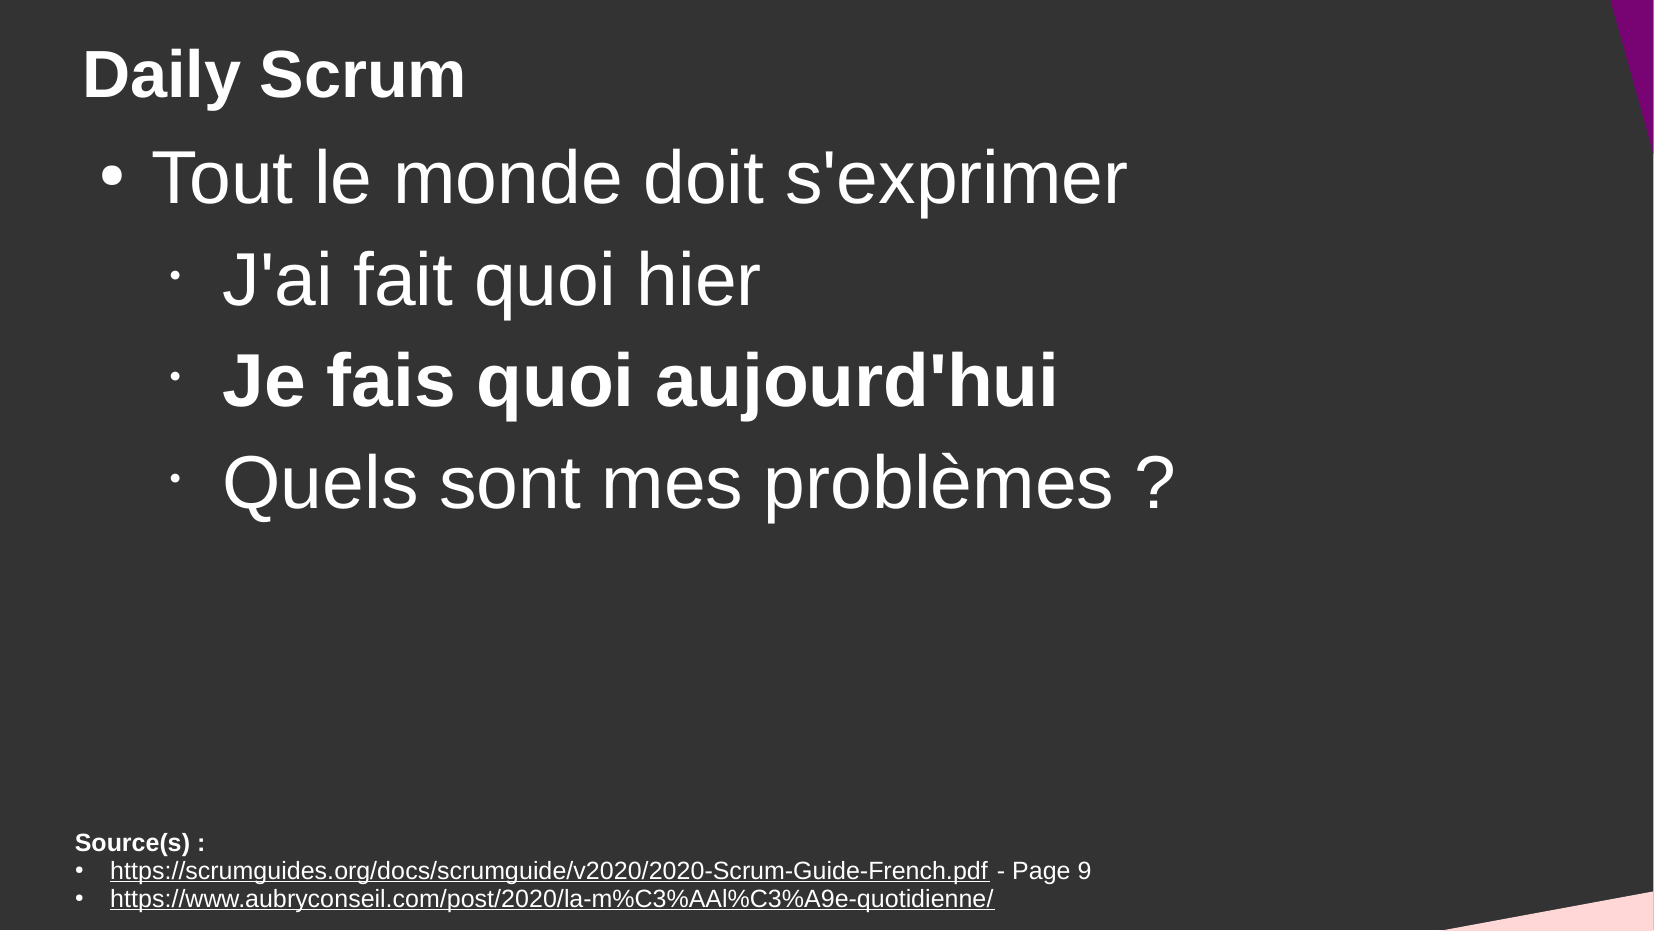

# Daily Scrum
Tout le monde doit s'exprimer
J'ai fait quoi hier
Je fais quoi aujourd'hui
Quels sont mes problèmes ?
Source(s) :
https://scrumguides.org/docs/scrumguide/v2020/2020-Scrum-Guide-French.pdf - Page 9
https://www.aubryconseil.com/post/2020/la-m%C3%AAl%C3%A9e-quotidienne/